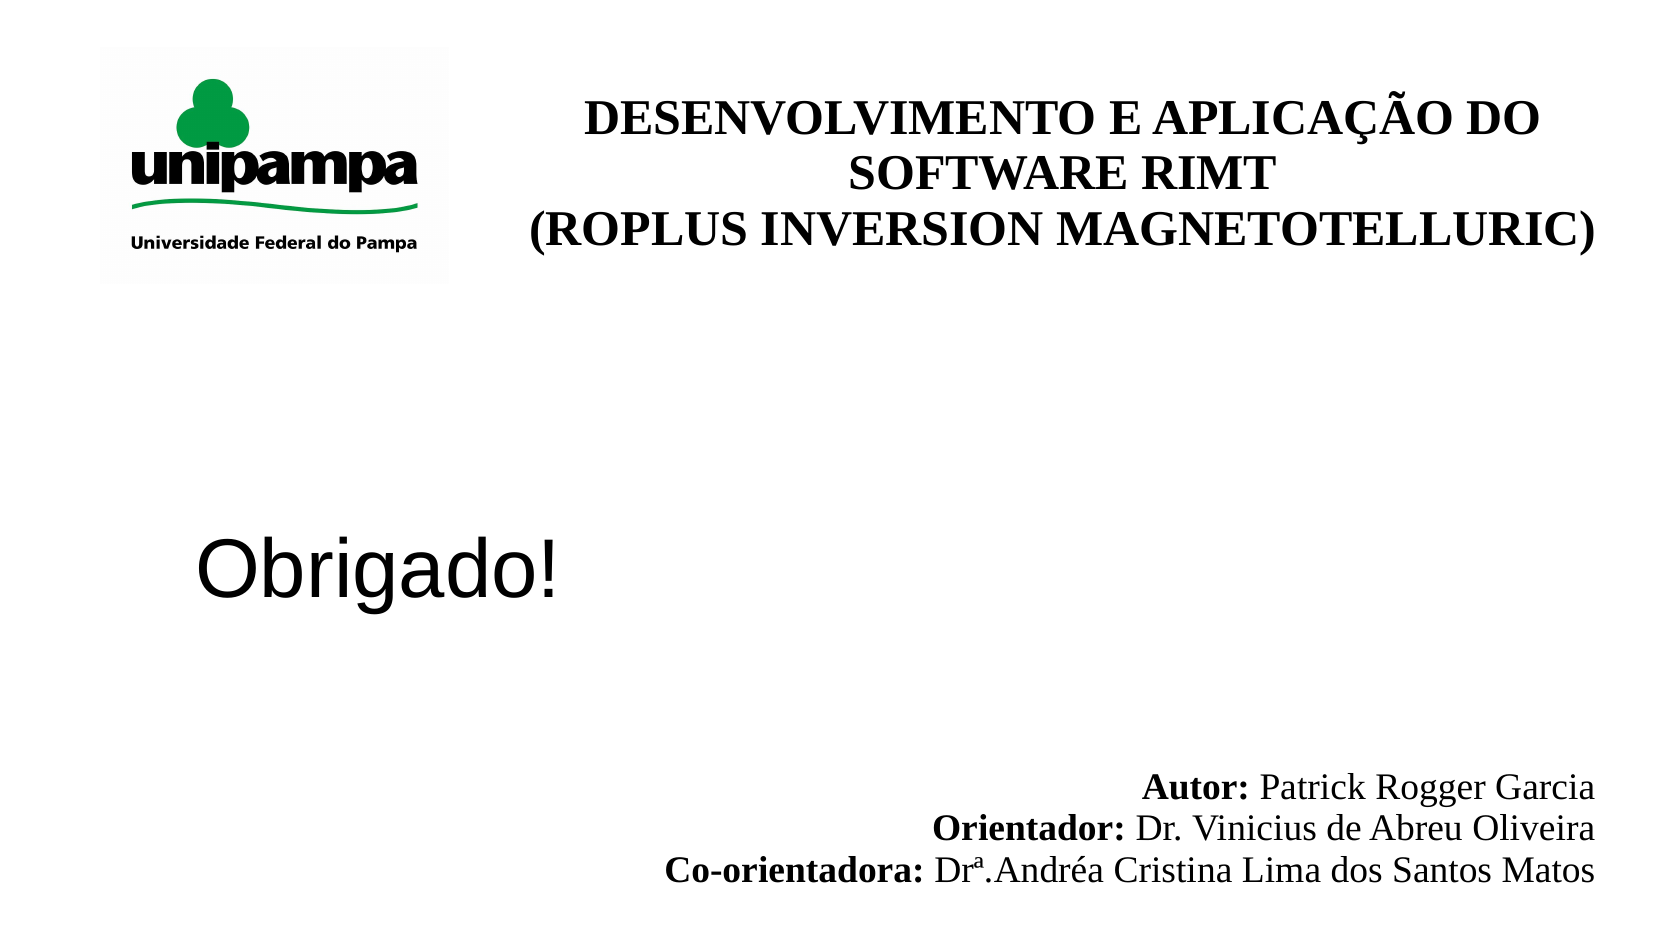

DESENVOLVIMENTO E APLICAÇÃO DO SOFTWARE RIMT
(ROPLUS INVERSION MAGNETOTELLURIC)
Obrigado!
Autor: Patrick Rogger Garcia
Orientador: Dr. Vinicius de Abreu Oliveira
Co-orientadora: Drª.Andréa Cristina Lima dos Santos Matos